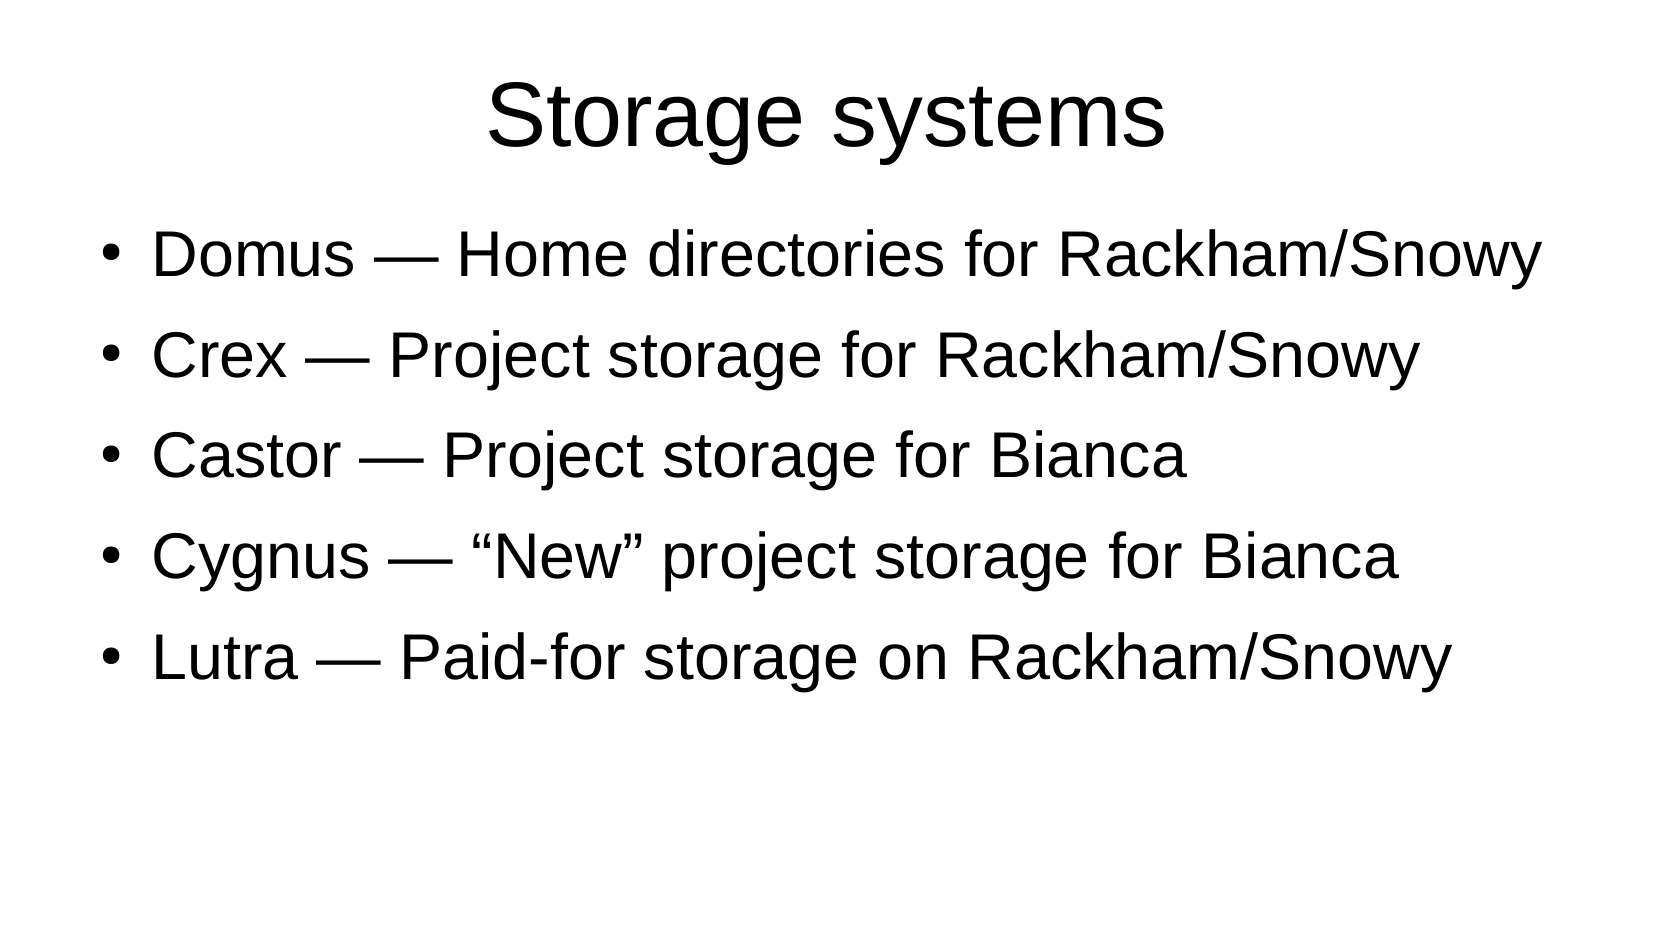

# Storage systems
Domus — Home directories for Rackham/Snowy
Crex — Project storage for Rackham/Snowy
Castor — Project storage for Bianca
Cygnus — “New” project storage for Bianca
Lutra — Paid-for storage on Rackham/Snowy